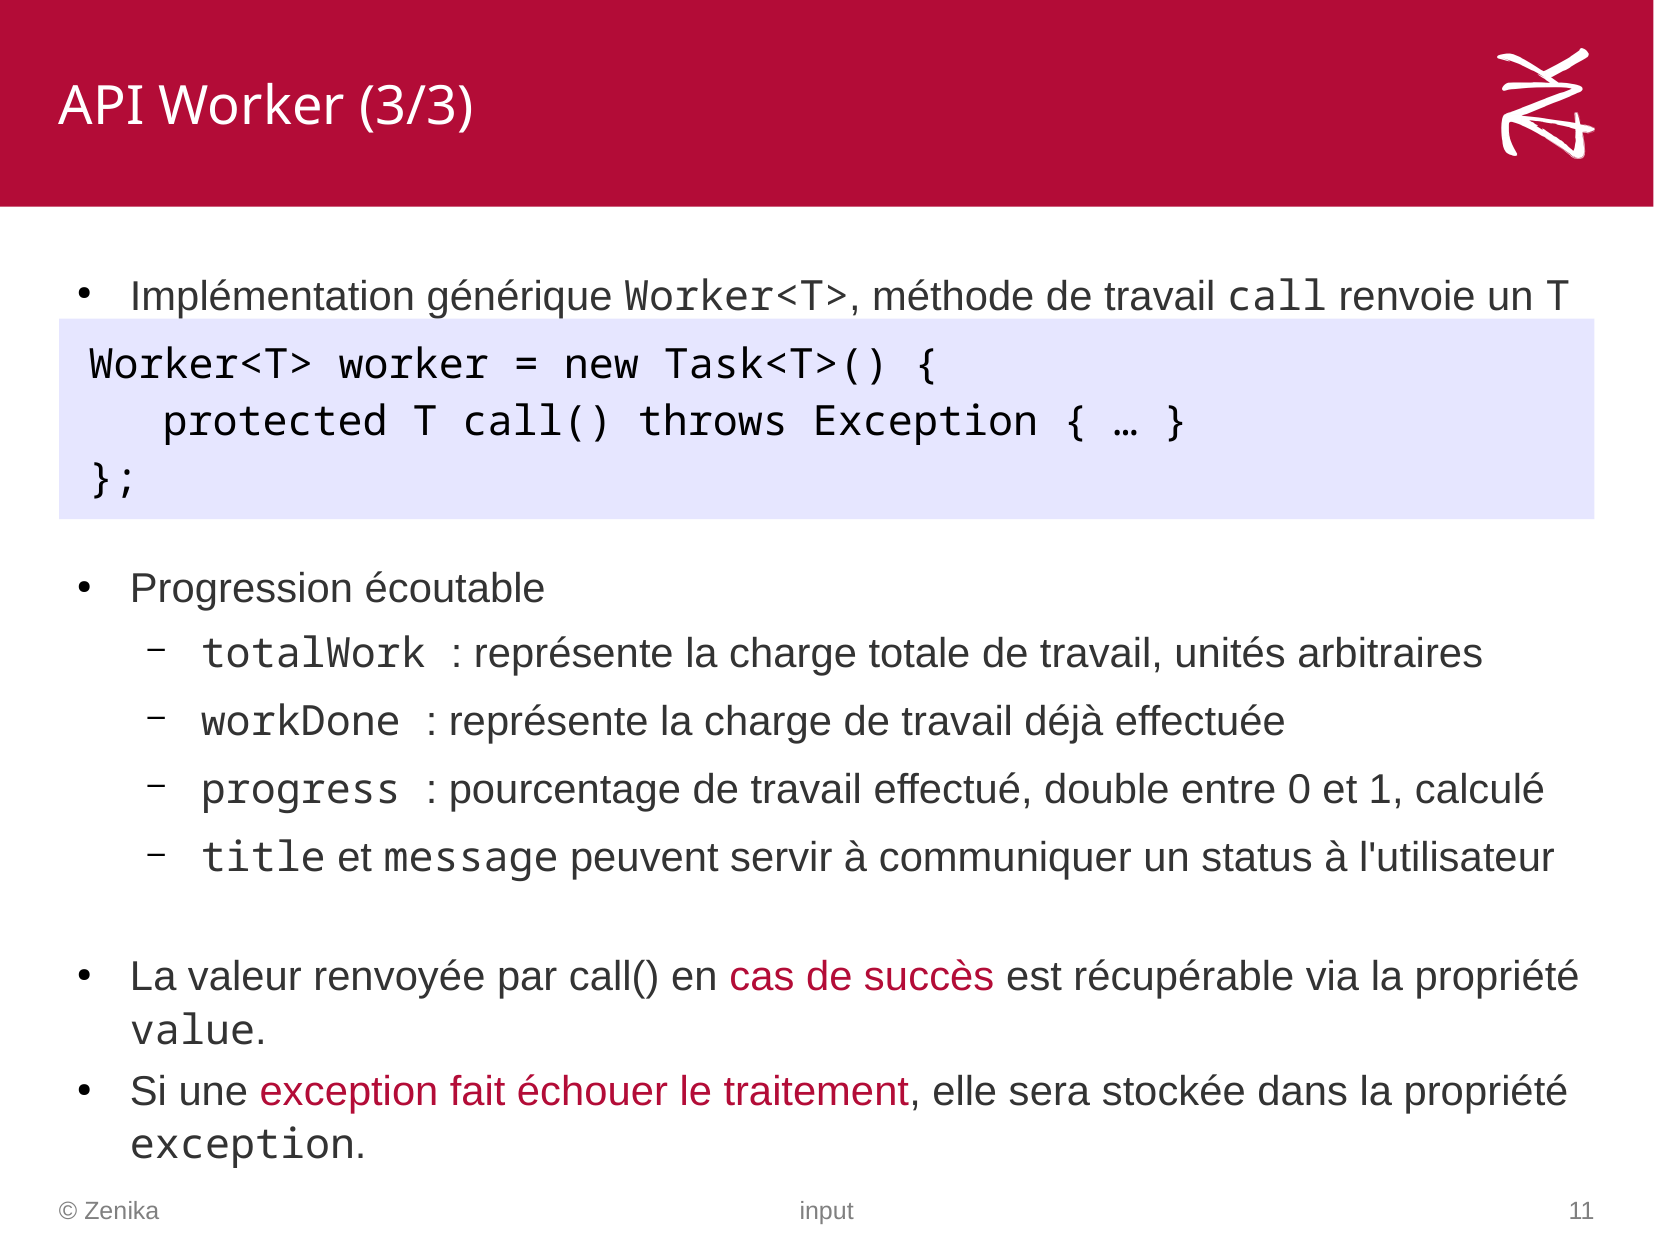

# API Worker (3/3)
Implémentation générique Worker<T>, méthode de travail call renvoie un T
Progression écoutable
totalWork : représente la charge totale de travail, unités arbitraires
workDone : représente la charge de travail déjà effectuée
progress : pourcentage de travail effectué, double entre 0 et 1, calculé
title et message peuvent servir à communiquer un status à l'utilisateur
La valeur renvoyée par call() en cas de succès est récupérable via la propriété value.
Si une exception fait échouer le traitement, elle sera stockée dans la propriété exception.
Worker<T> worker = new Task<T>() {
	protected T call() throws Exception { … }
};